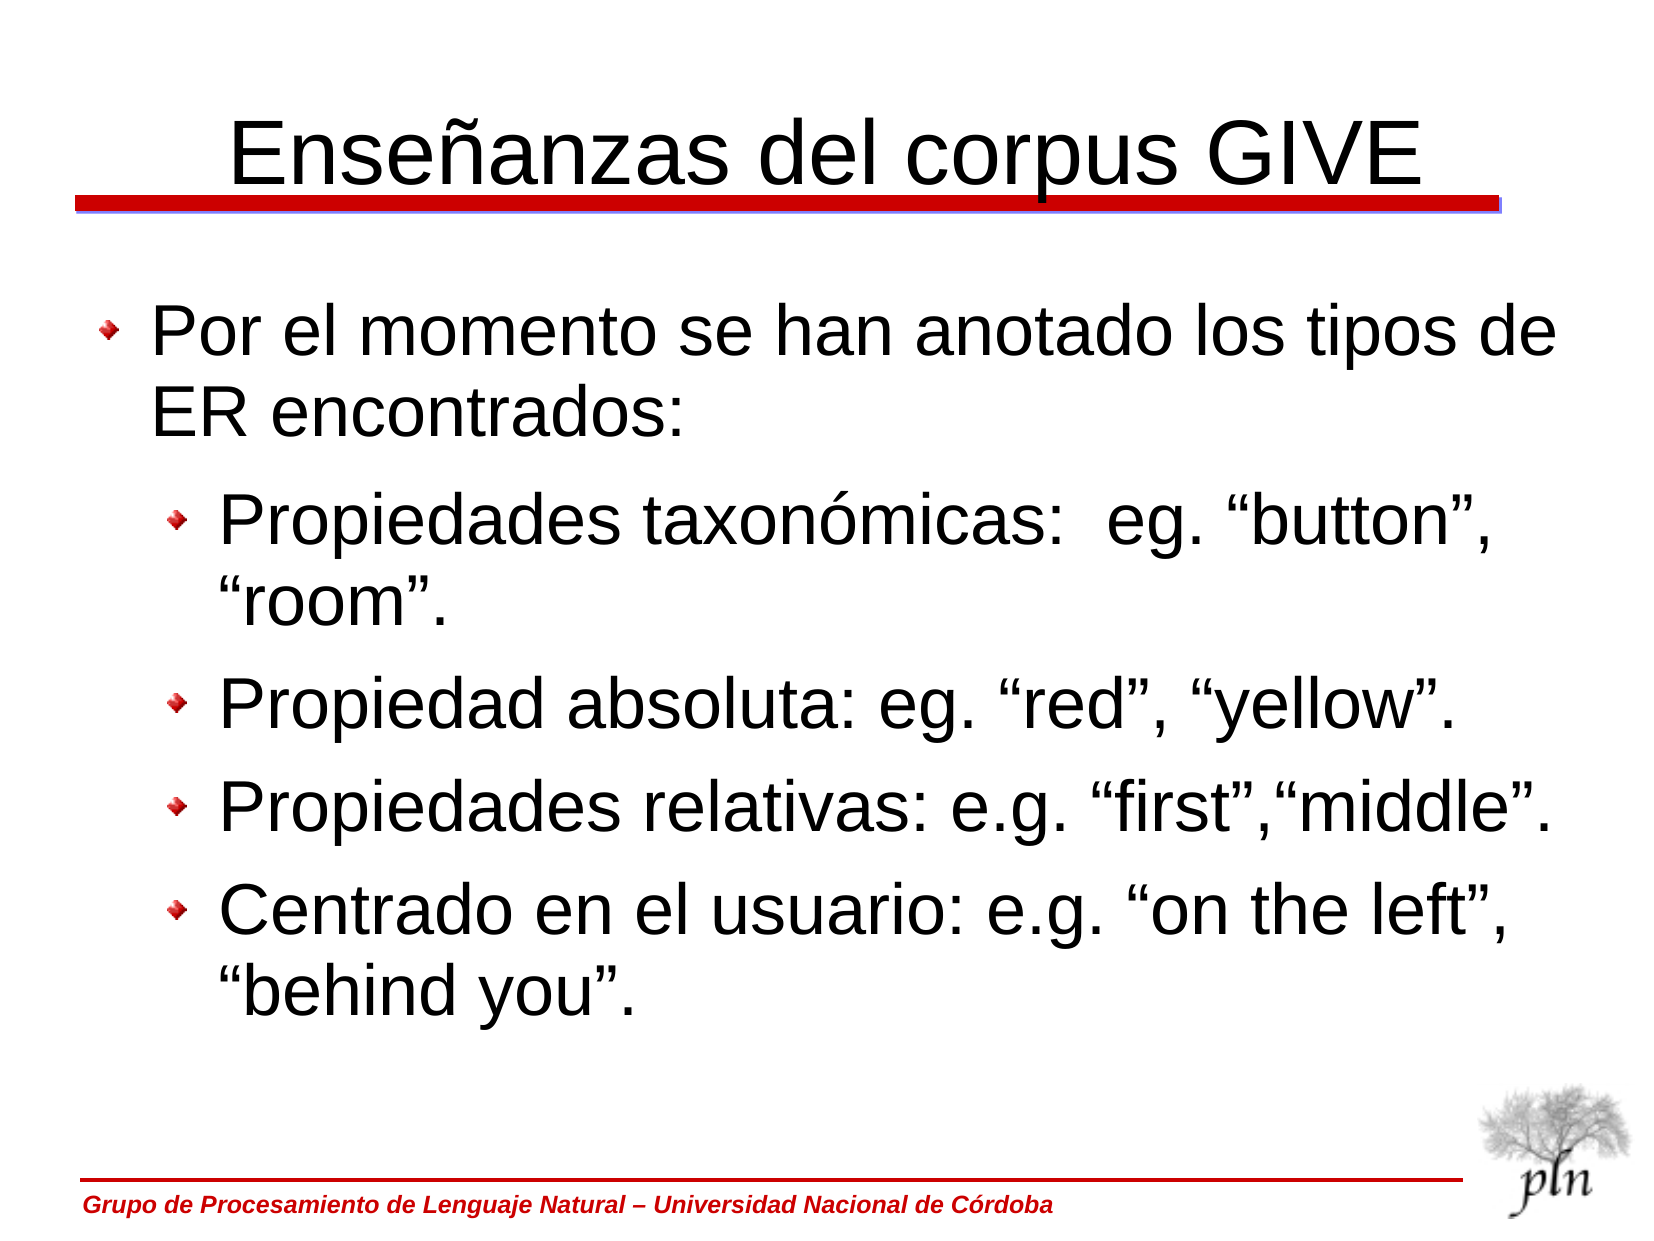

# Enseñanzas del corpus GIVE
Por el momento se han anotado los tipos de ER encontrados:
Propiedades taxonómicas: eg. “button”, “room”.
Propiedad absoluta: eg. “red”, “yellow”.
Propiedades relativas: e.g. “ﬁrst”,“middle”.
Centrado en el usuario: e.g. “on the left”, “behind you”.